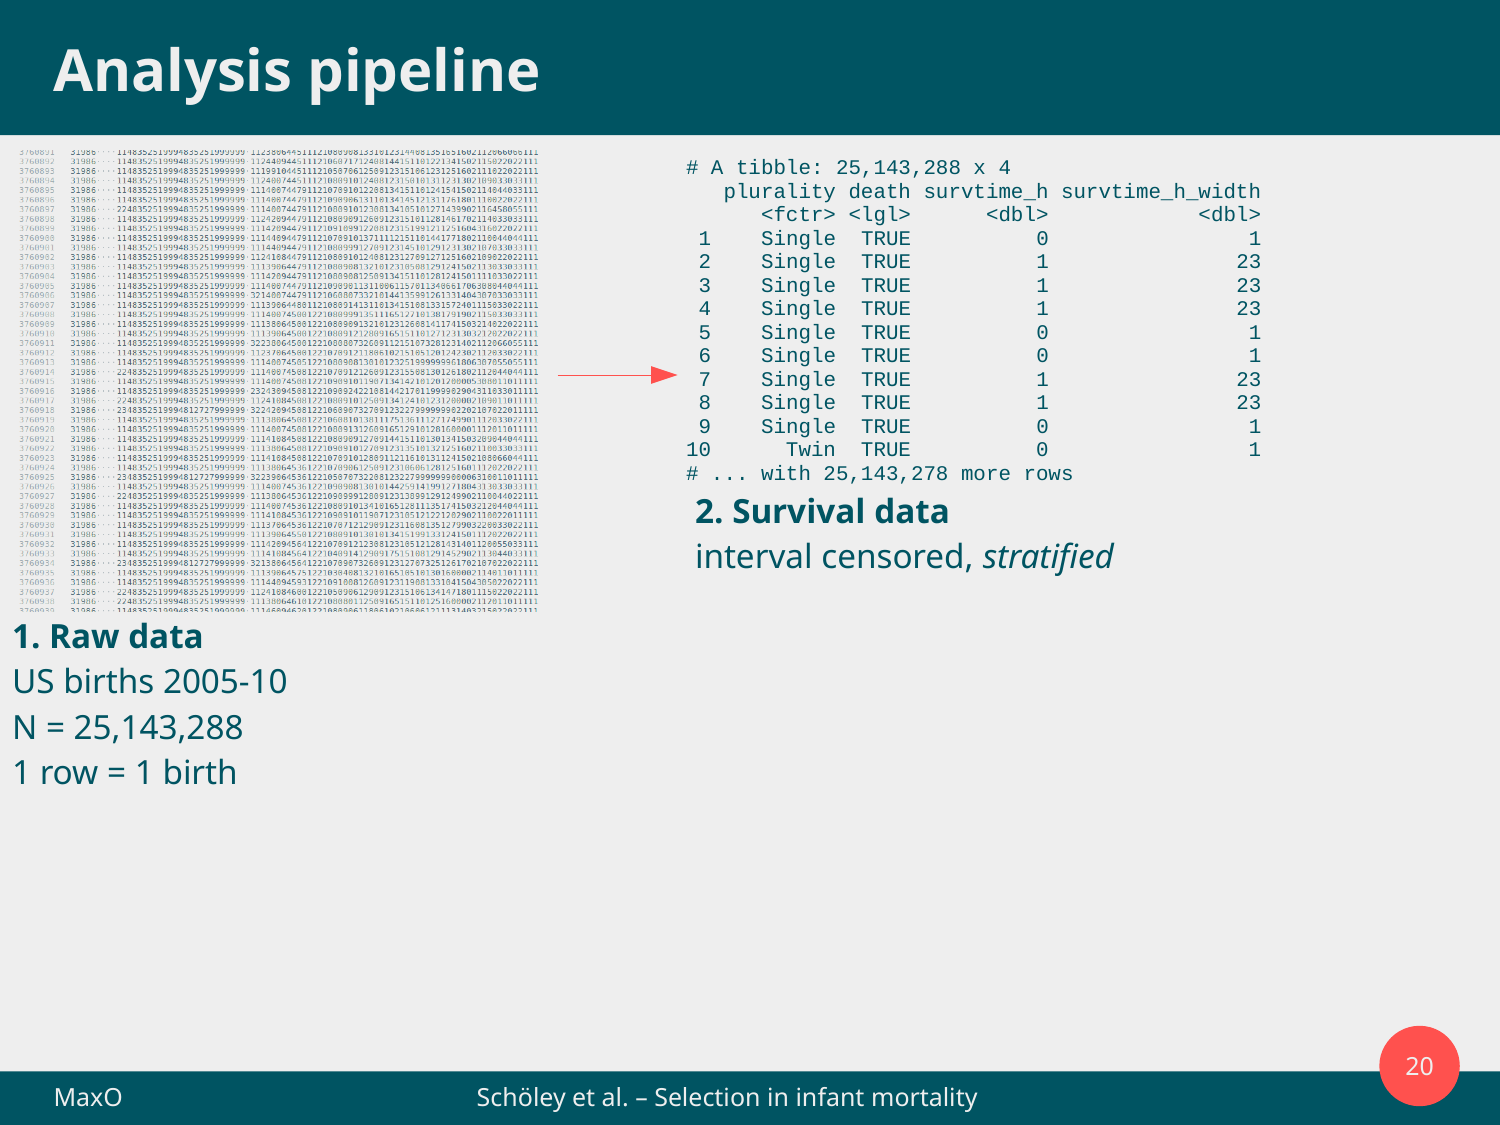

# Analysis pipeline
# A tibble: 25,143,288 x 4
 plurality death survtime_h survtime_h_width
 <fctr> <lgl> <dbl> <dbl>
 1 Single TRUE 0 1
 2 Single TRUE 1 23
 3 Single TRUE 1 23
 4 Single TRUE 1 23
 5 Single TRUE 0 1
 6 Single TRUE 0 1
 7 Single TRUE 1 23
 8 Single TRUE 1 23
 9 Single TRUE 0 1
10 Twin TRUE 0 1
# ... with 25,143,278 more rows
2. Survival data
interval censored, stratified
1. Raw data
US births 2005-10
N = 25,143,288
1 row = 1 birth
20
MaxO
Schöley et al. – Selection in infant mortality